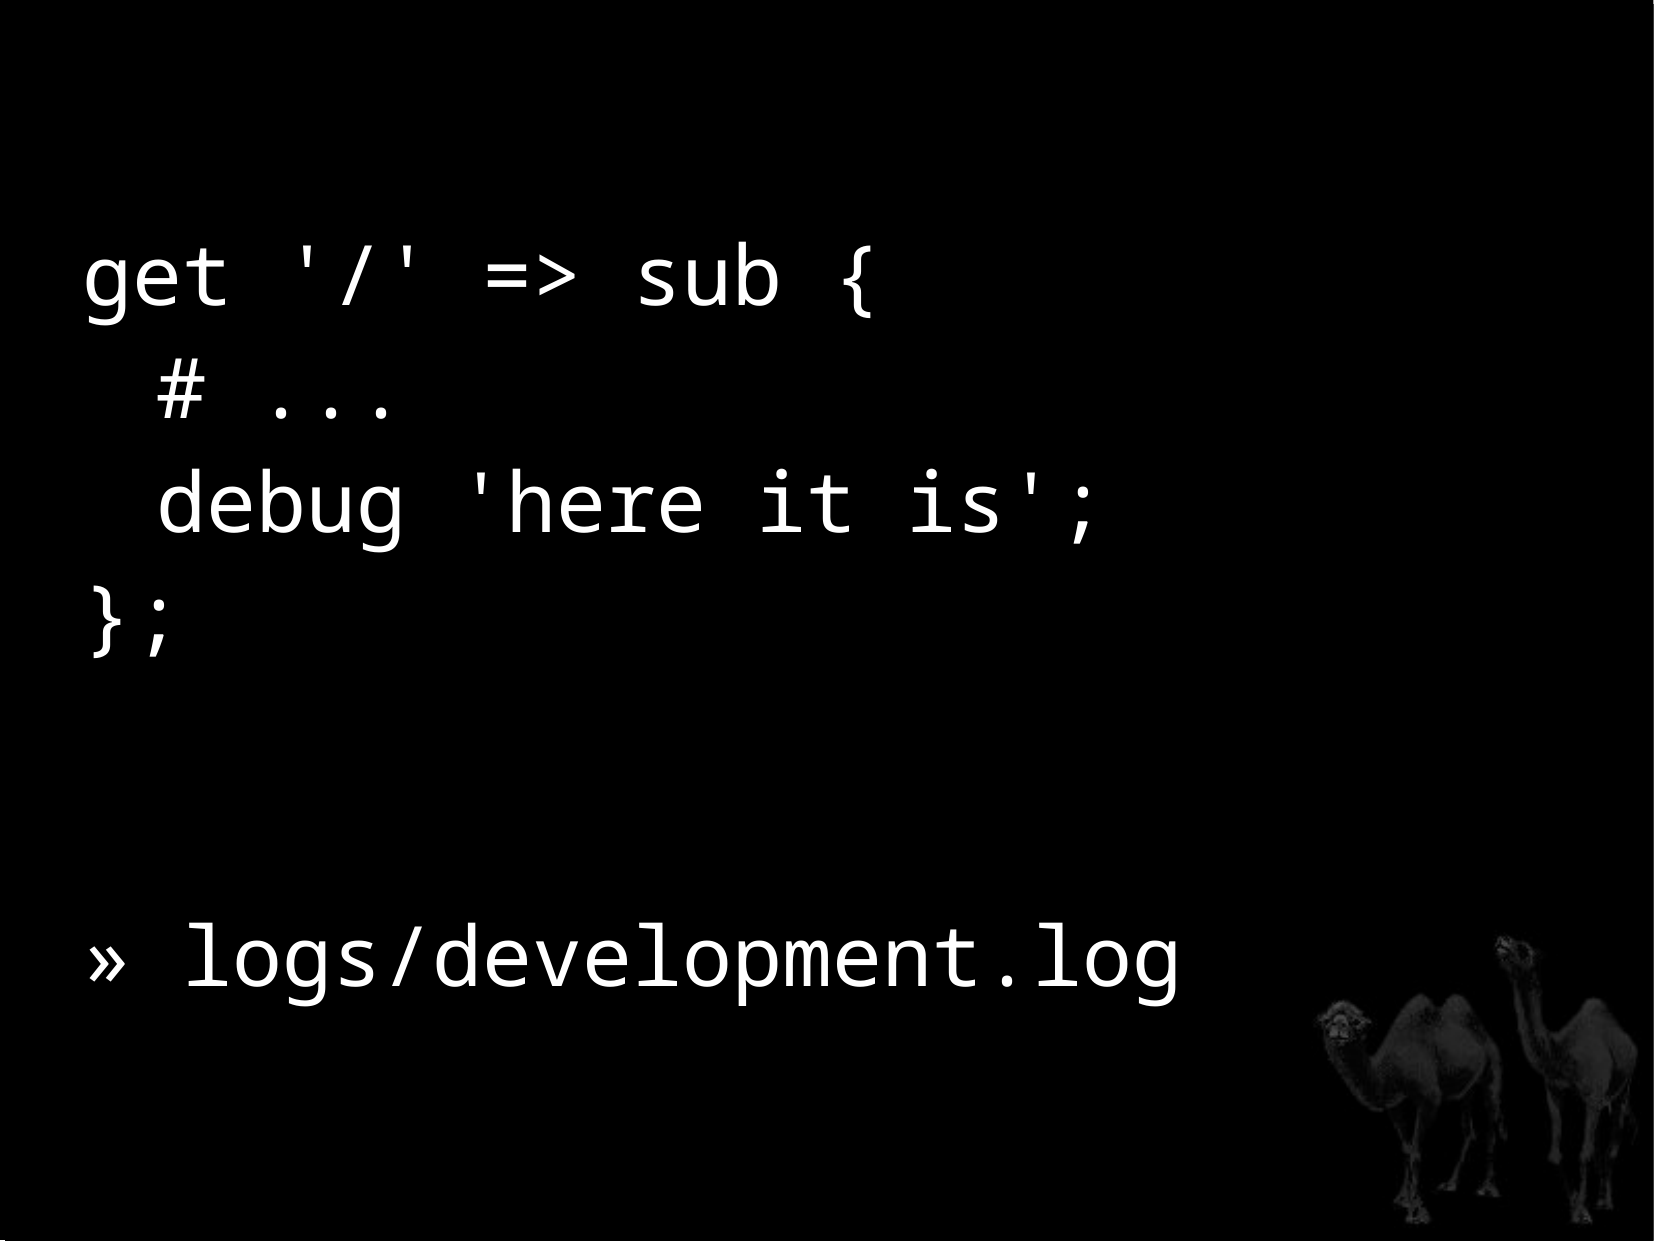

# get '/' => sub {
	# ...
	debug 'here it is';
};
» logs/development.log